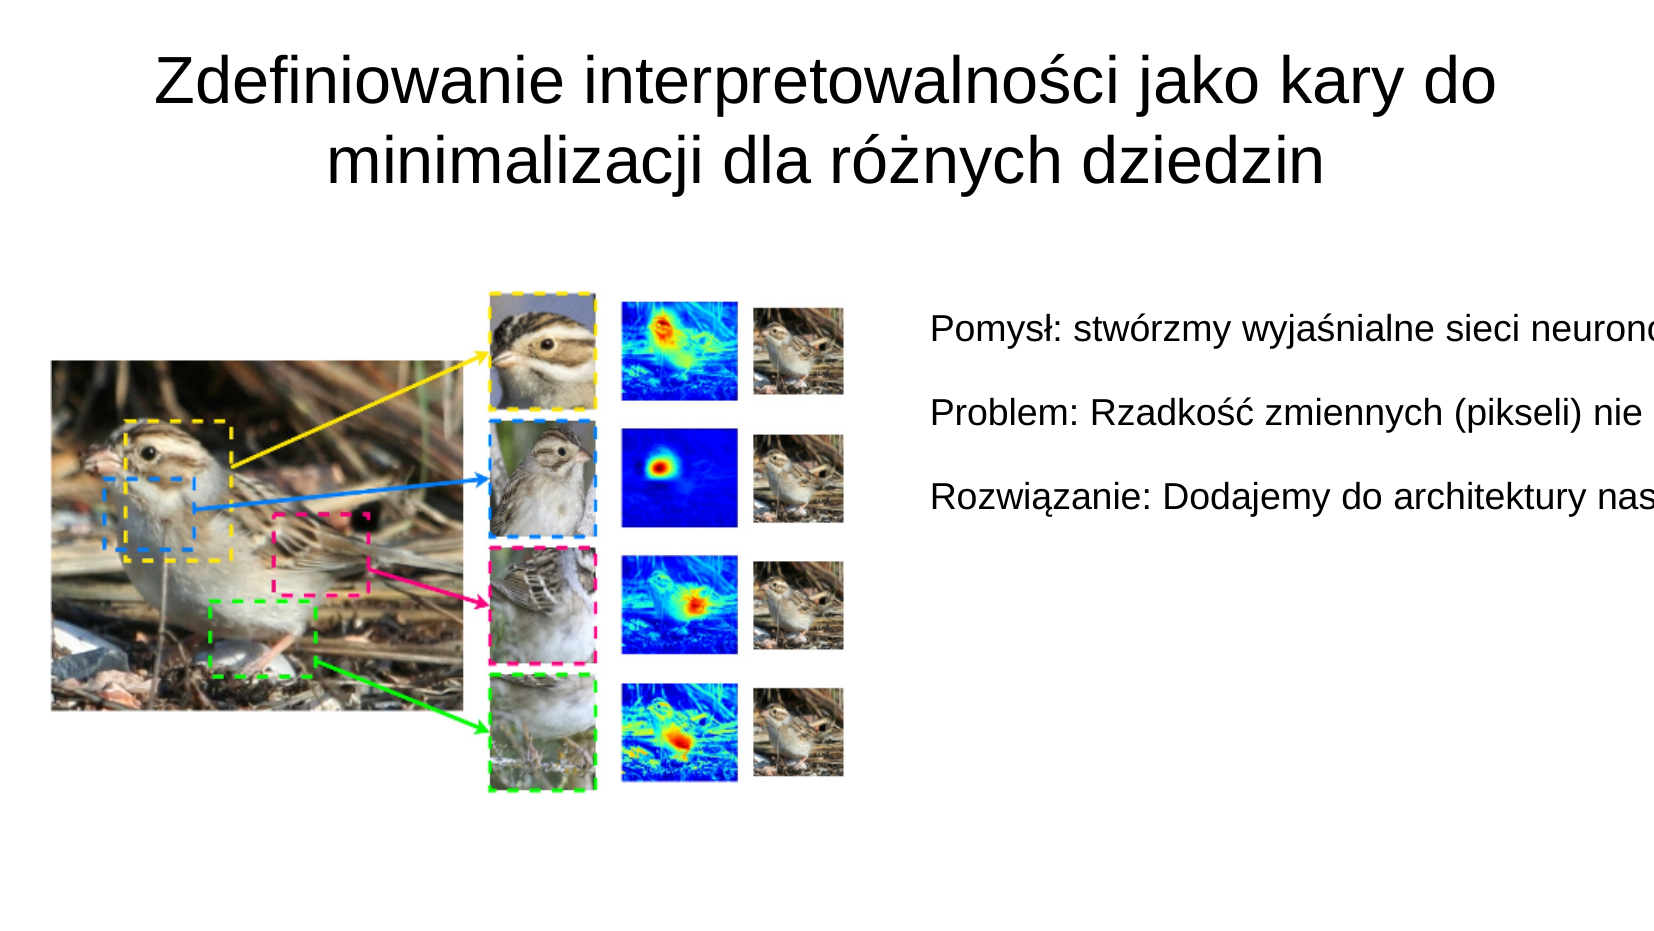

# Zdefiniowanie interpretowalności jako kary do minimalizacji dla różnych dziedzin
Pomysł: stwórzmy wyjaśnialne sieci neuronowe dla wizji komputerowej
Problem: Rzadkość zmiennych (pikseli) nie poprawia interpretowalności
Rozwiązanie: Dodajemy do architektury naszej sieci warstwę prototypową która rozpoznaje konkretnę elementy obrazu po czym stawiana jest predykcja na podstawie tej warstwy